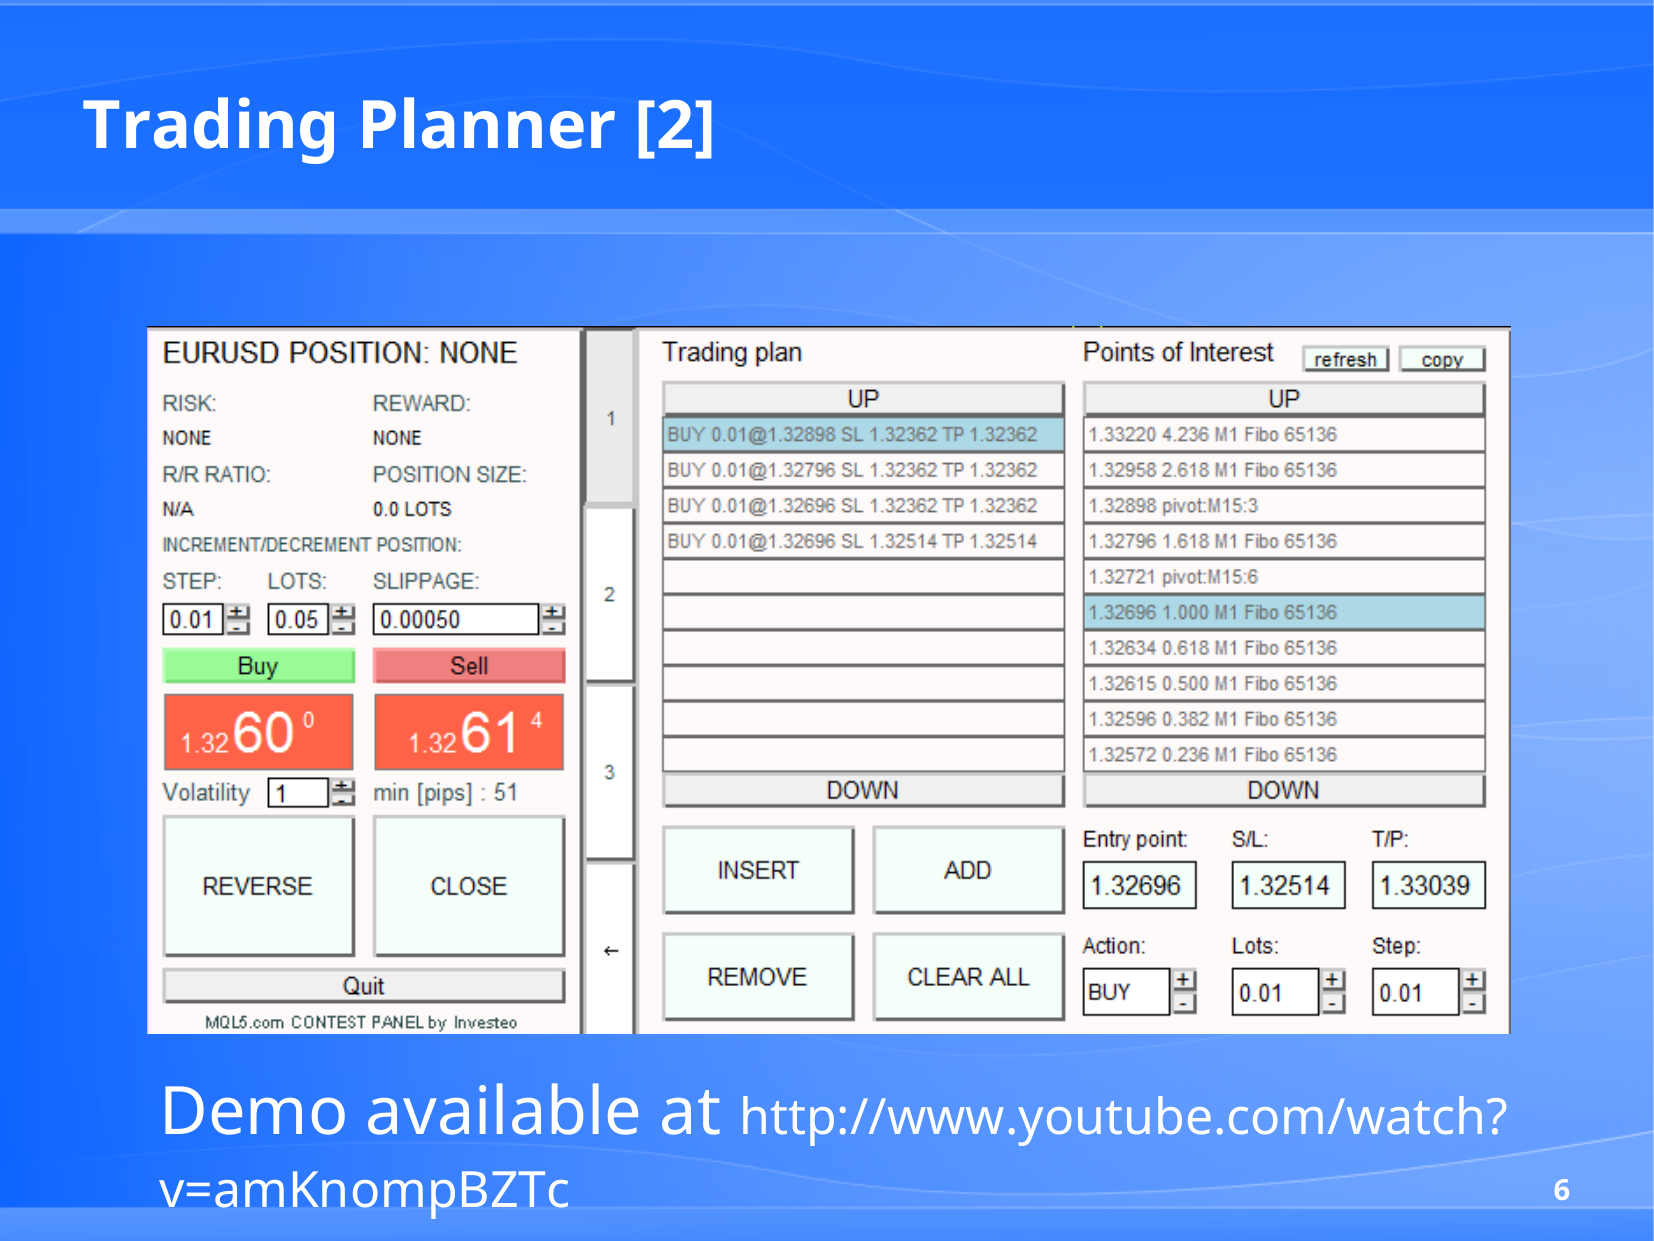

# Trading Planner [2]
Demo available at http://www.youtube.com/watch?v=amKnompBZTc
6